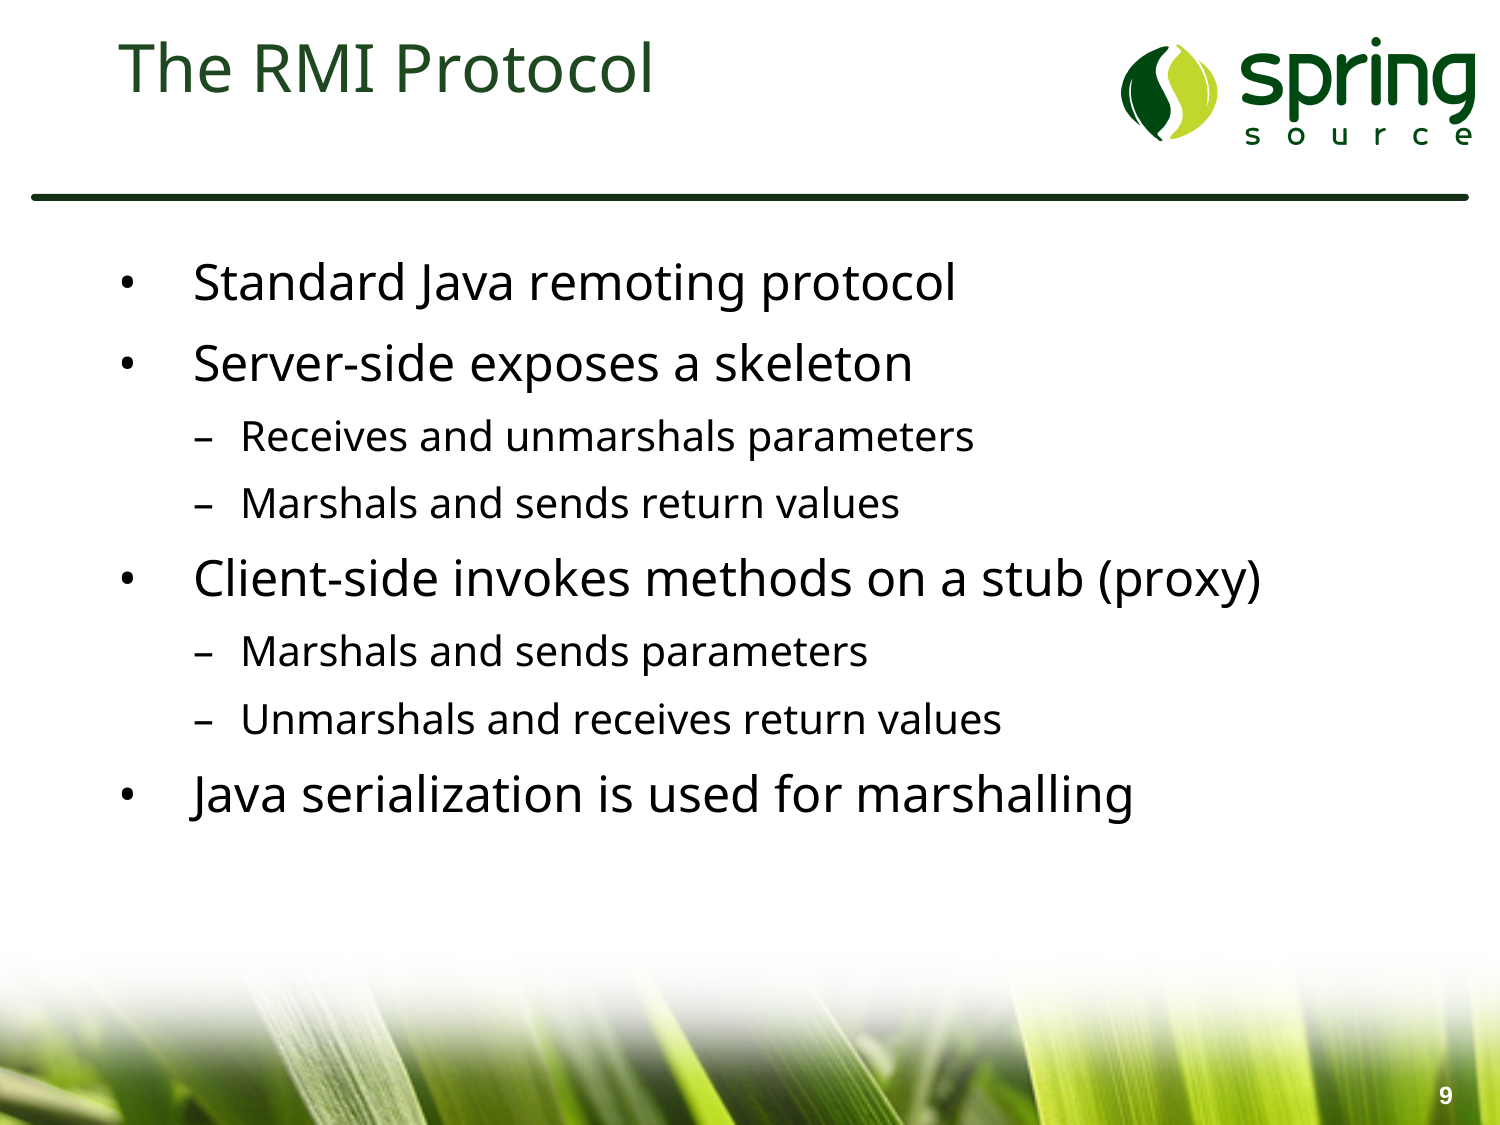

# The RMI Protocol
Standard Java remoting protocol
Server-side exposes a skeleton
Receives and unmarshals parameters
Marshals and sends return values
Client-side invokes methods on a stub (proxy)
Marshals and sends parameters
Unmarshals and receives return values
Java serialization is used for marshalling